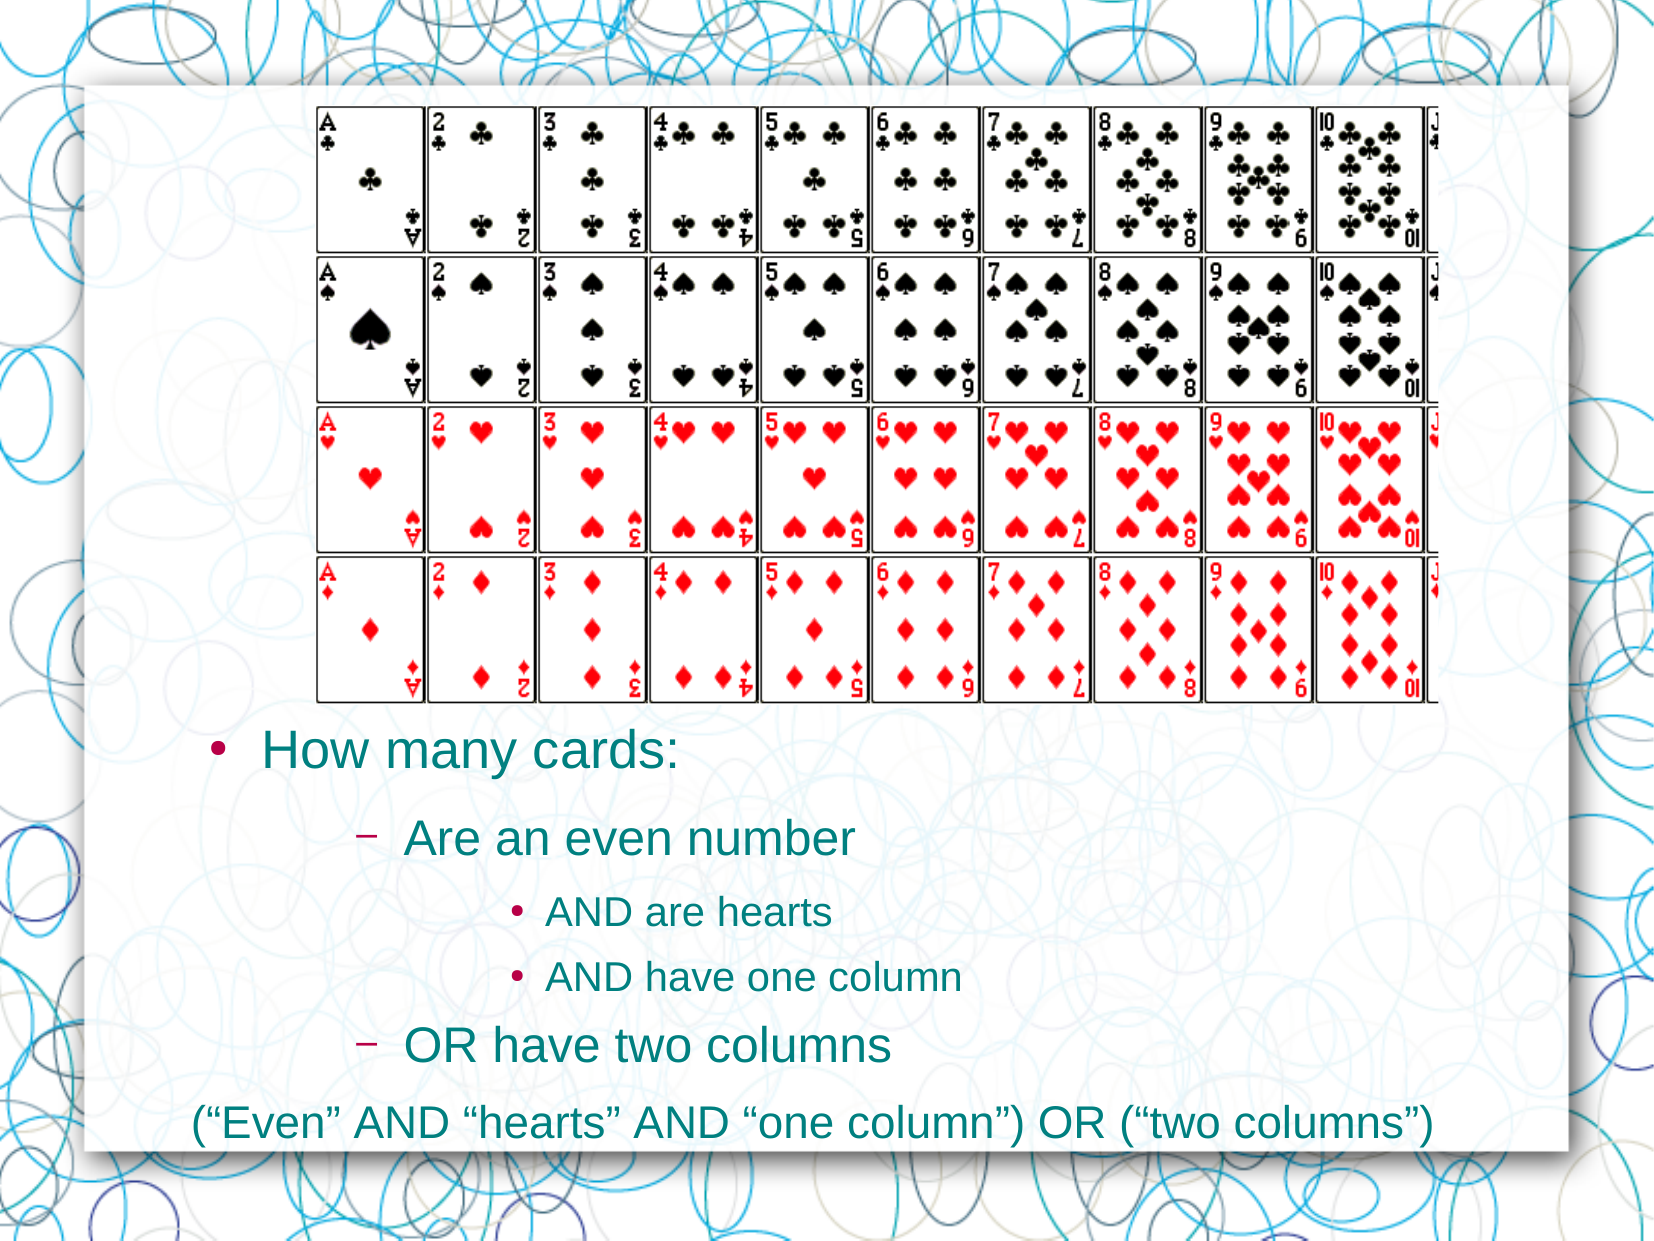

#
How many cards:
Are an even number
AND are hearts
AND have one column
OR have two columns
(“Even” AND “hearts” AND “one column”) OR (“two columns”)